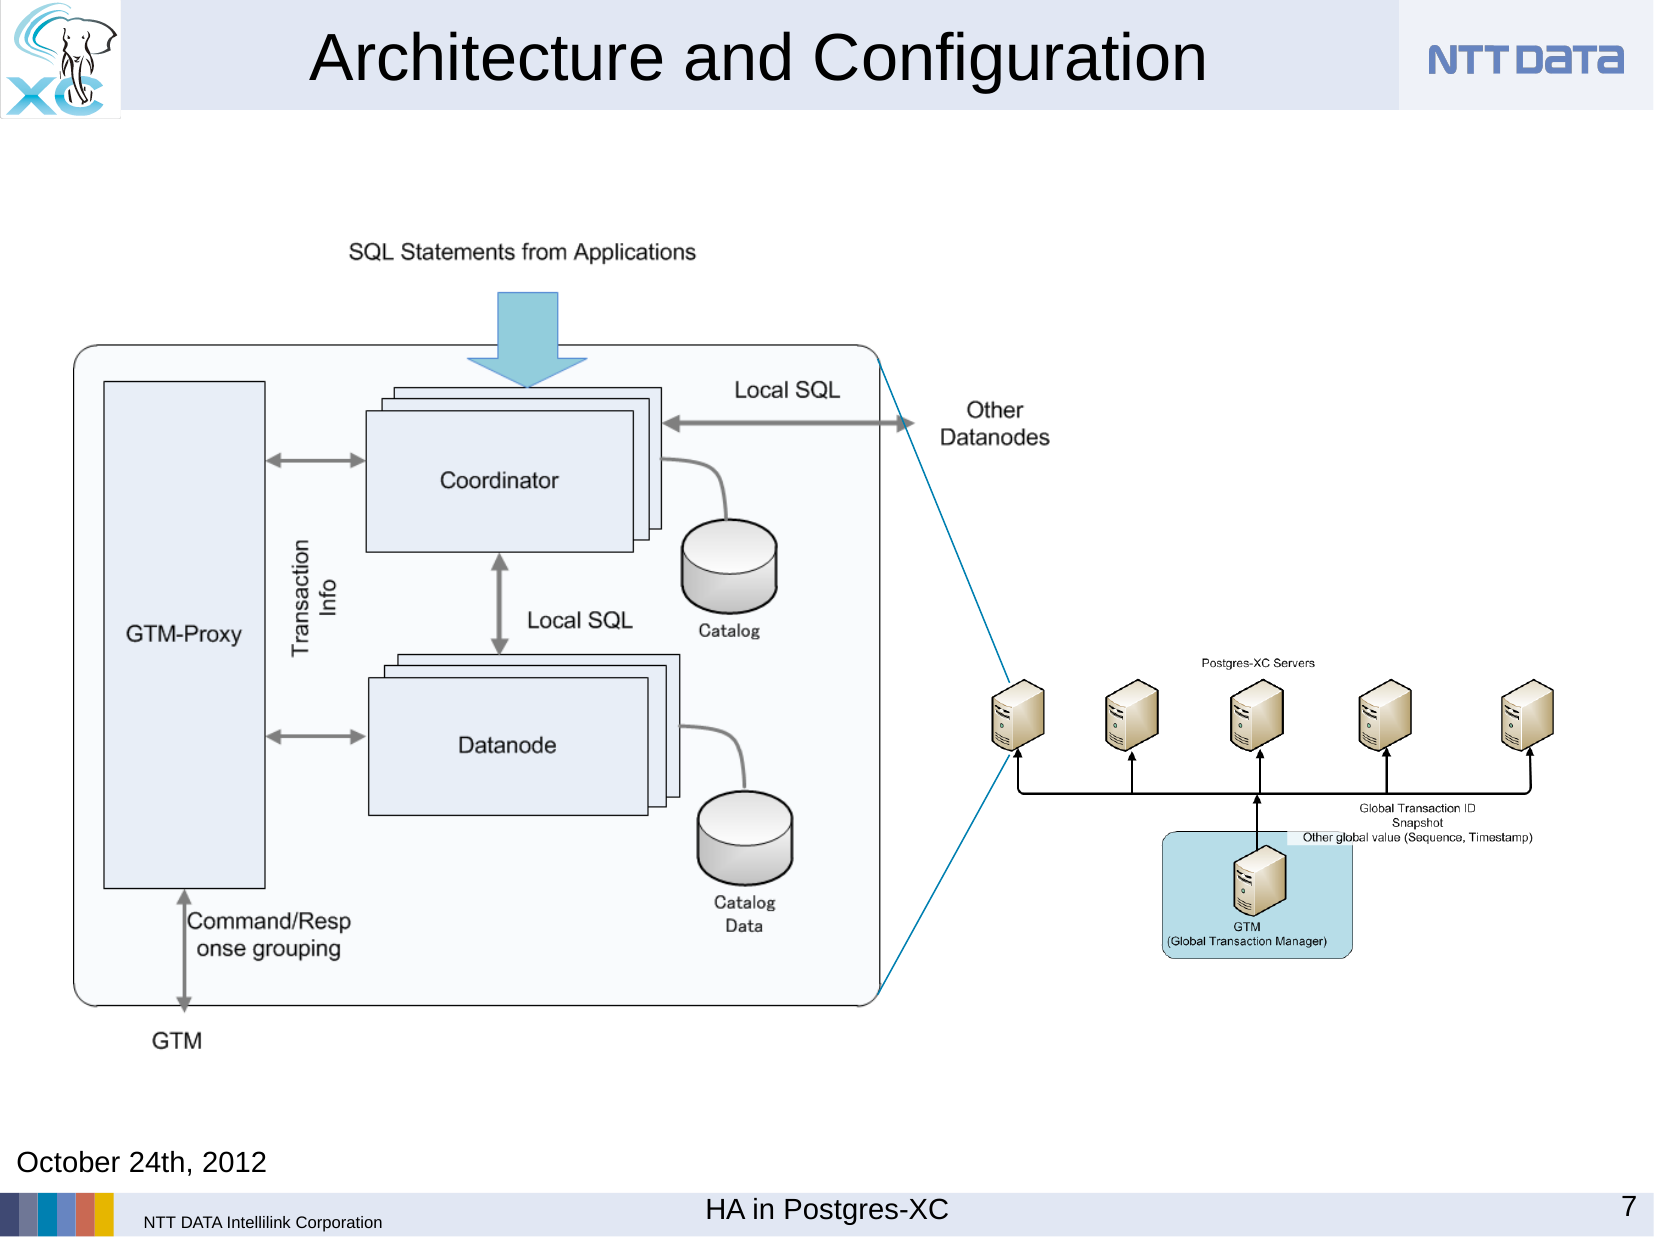

# Architecture and Configuration
October 24th, 2012
7
HA in Postgres-XC